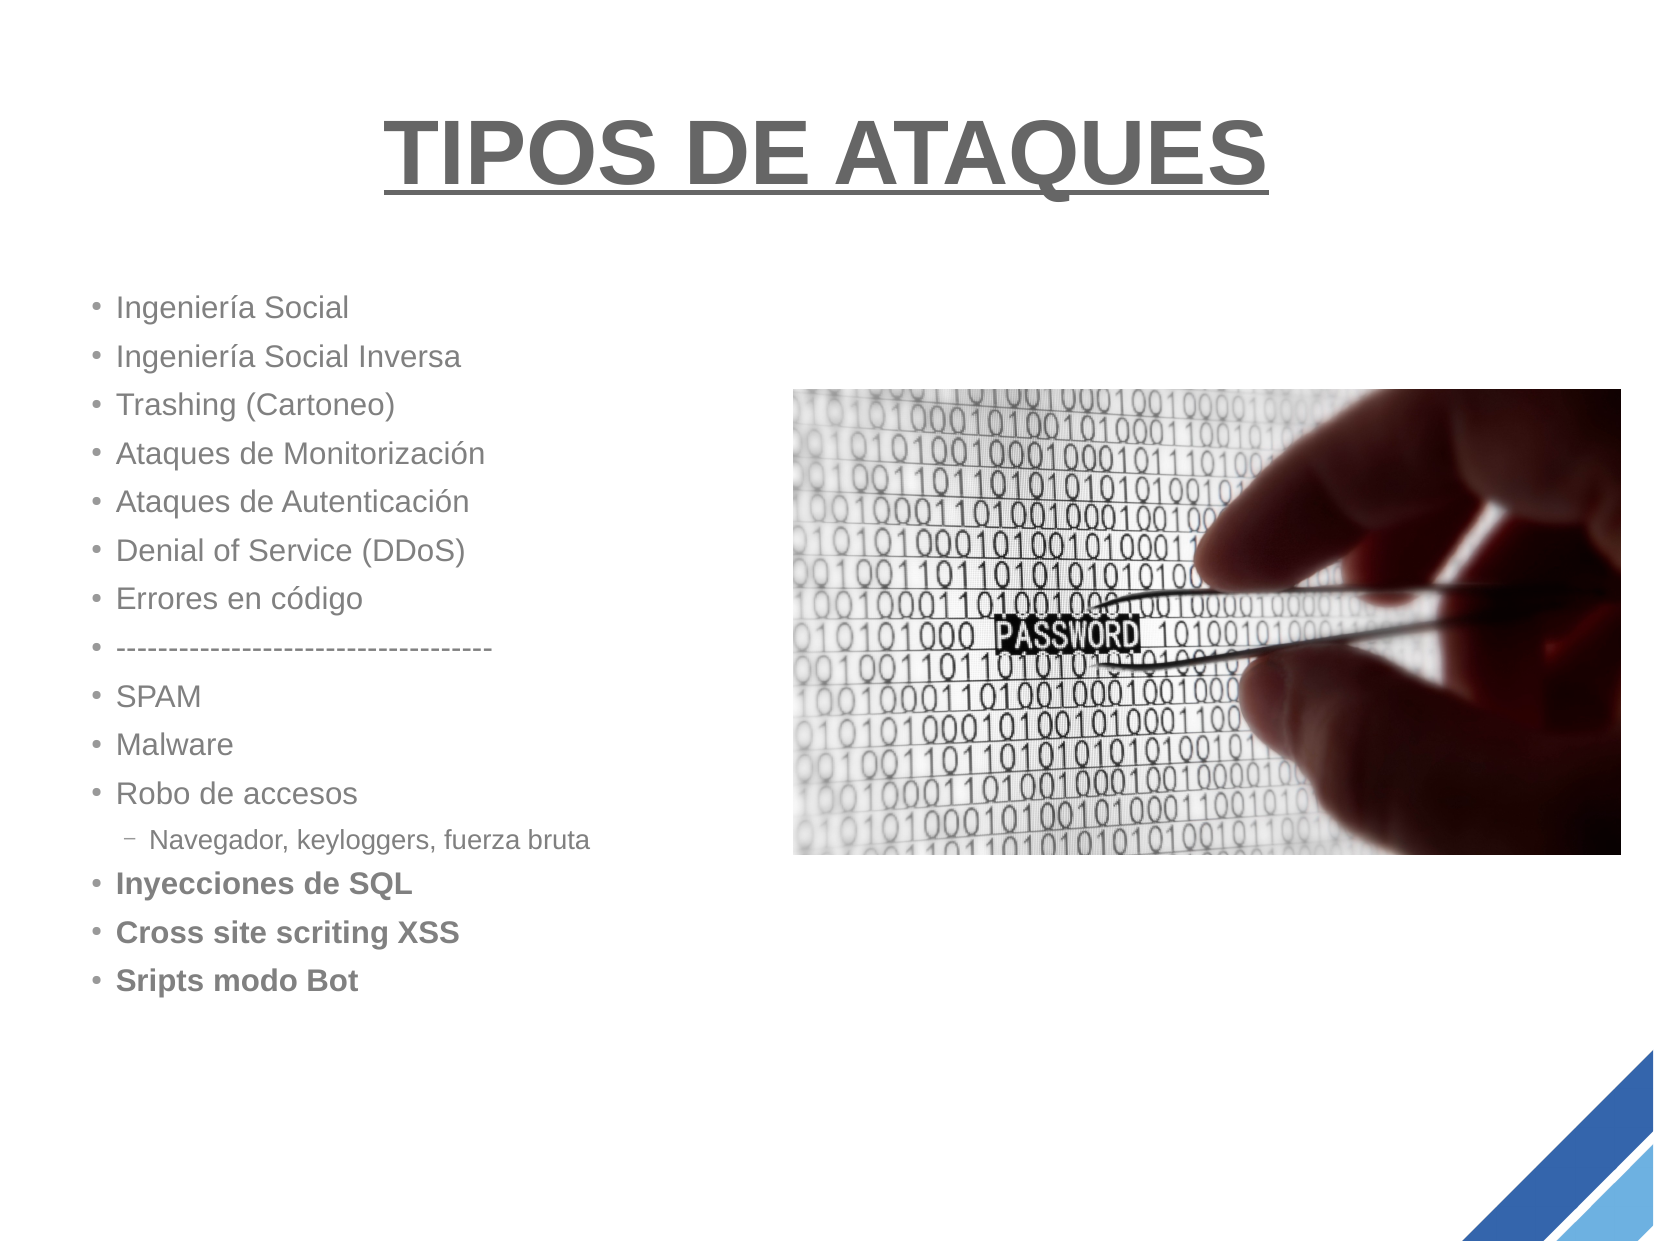

# TIPOS DE ATAQUES
Ingeniería Social
Ingeniería Social Inversa
Trashing (Cartoneo)
Ataques de Monitorización
Ataques de Autenticación
Denial of Service (DDoS)
Errores en código
------------------------------------
SPAM
Malware
Robo de accesos
Navegador, keyloggers, fuerza bruta
Inyecciones de SQL
Cross site scriting XSS
Sripts modo Bot